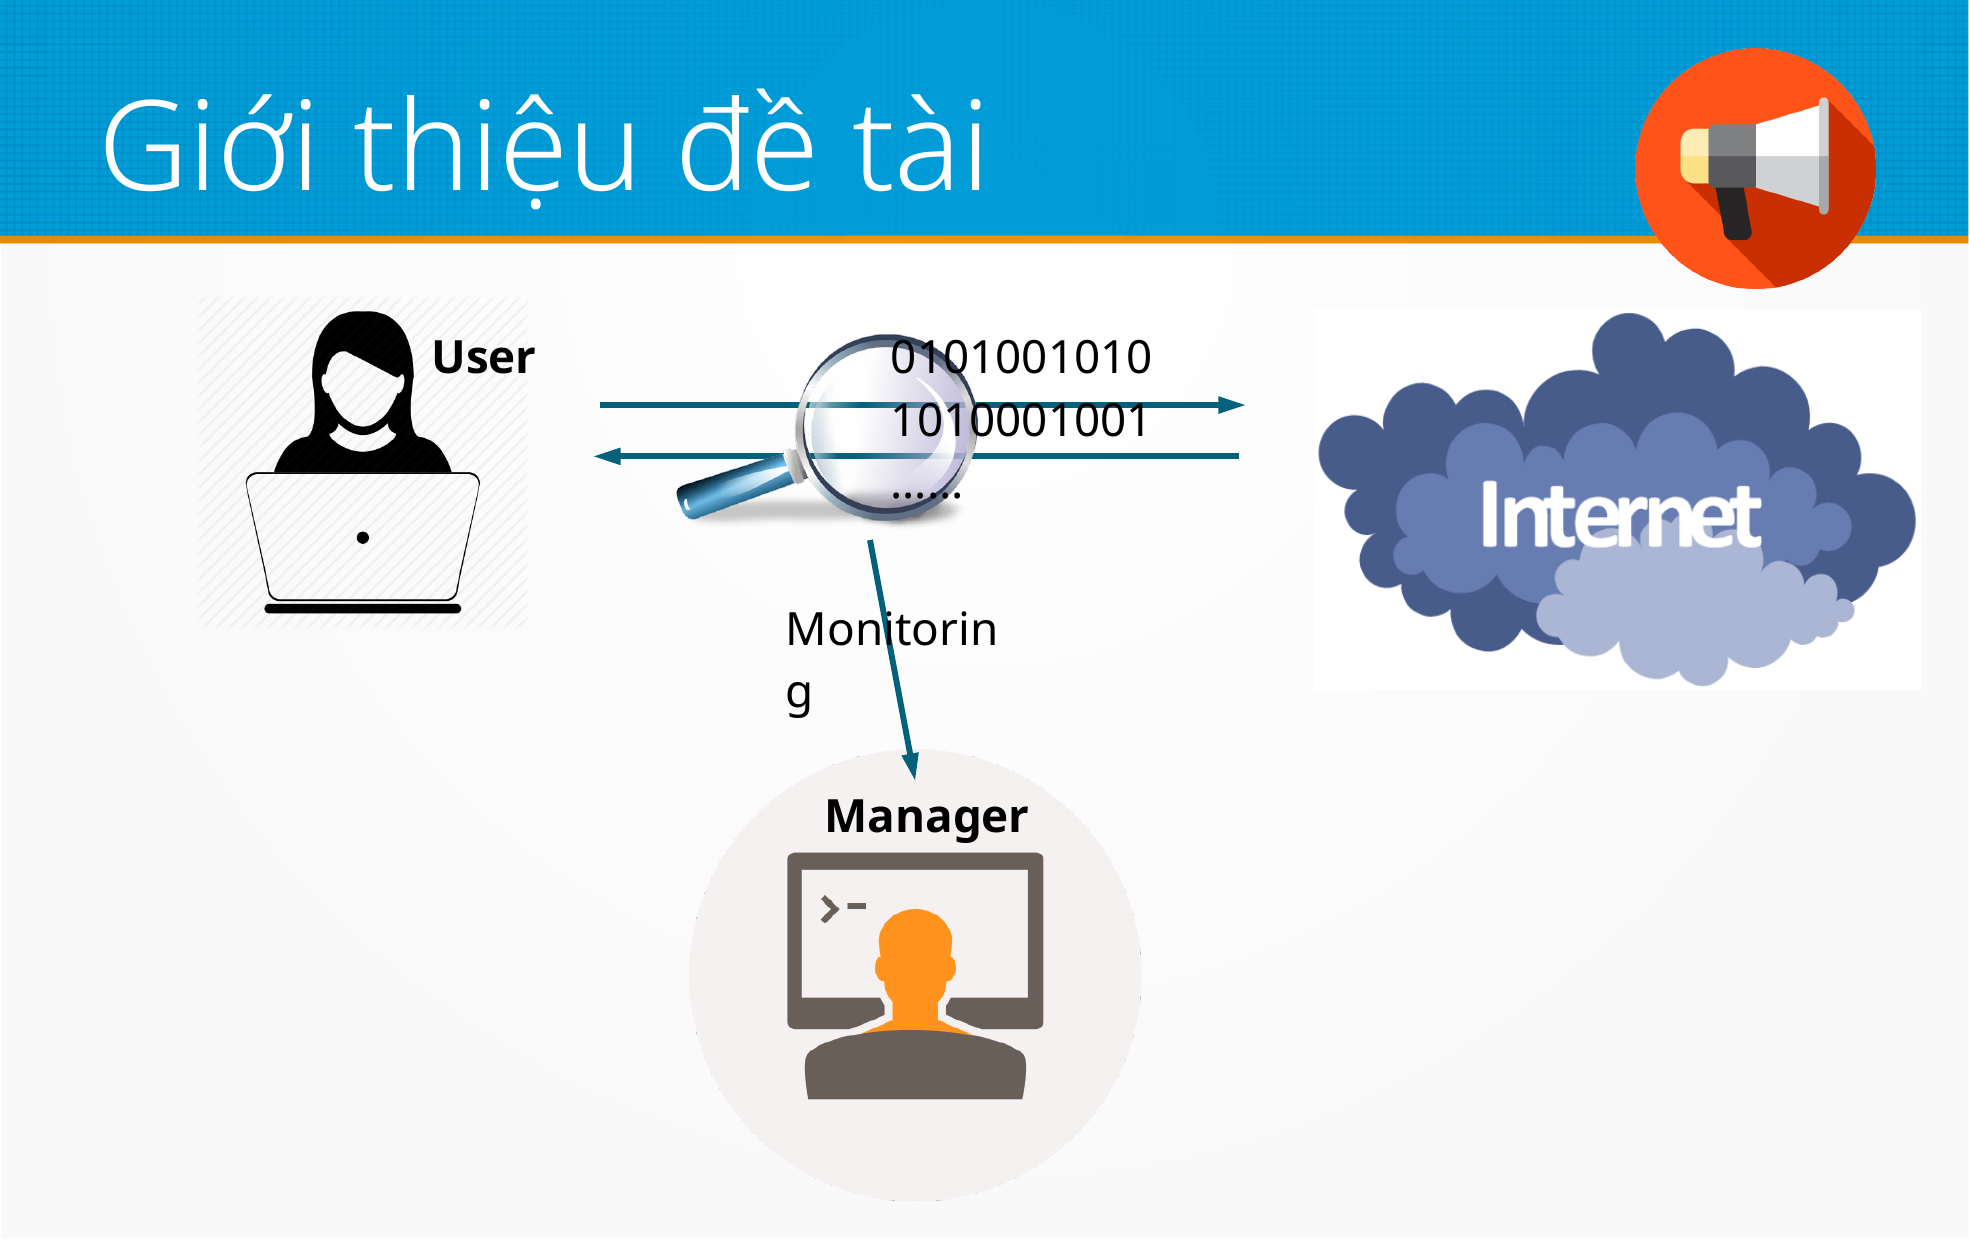

# Giới thiệu đề tài
User
0101001010
1010001001
…...
Monitoring
Manager